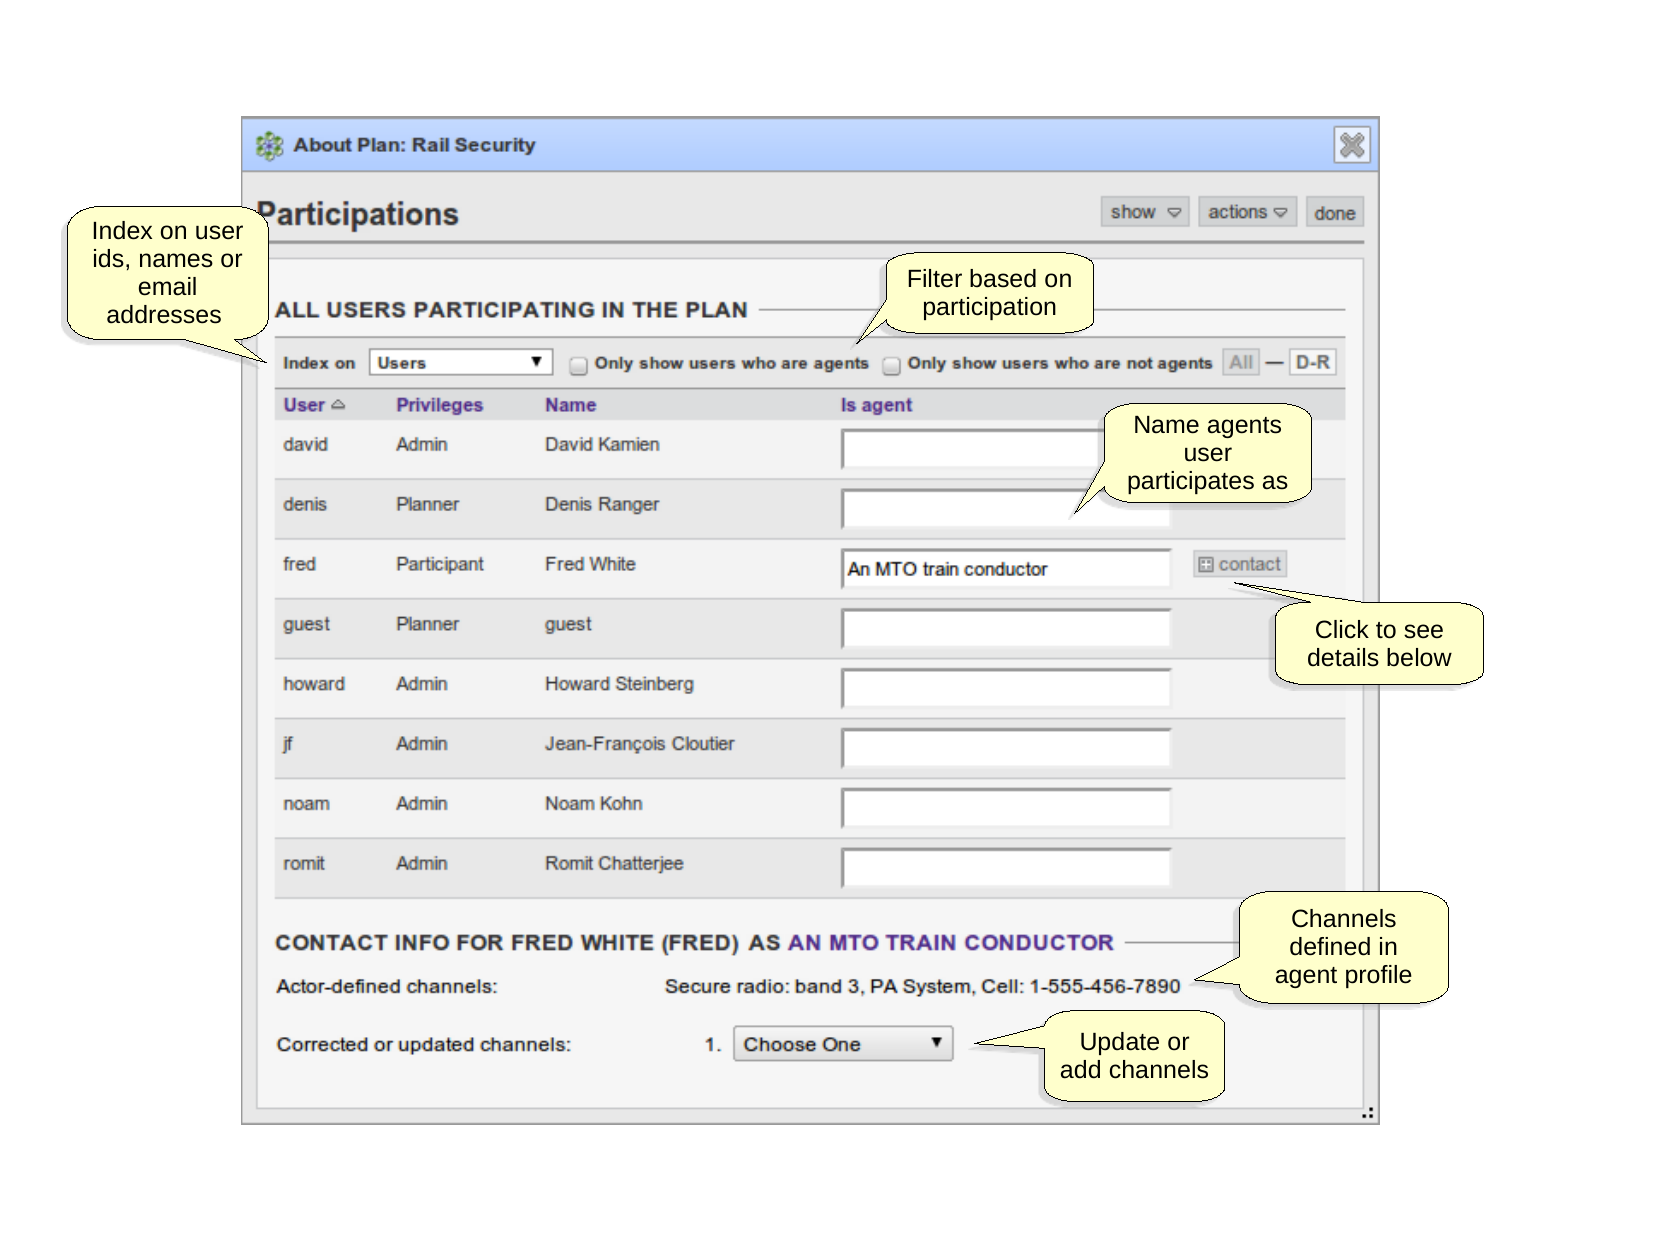

Index on user ids, names or email addresses
Filter based on participation
Name agents user participates as
Click to see details below
Channels defined in agent profile
Update or add channels